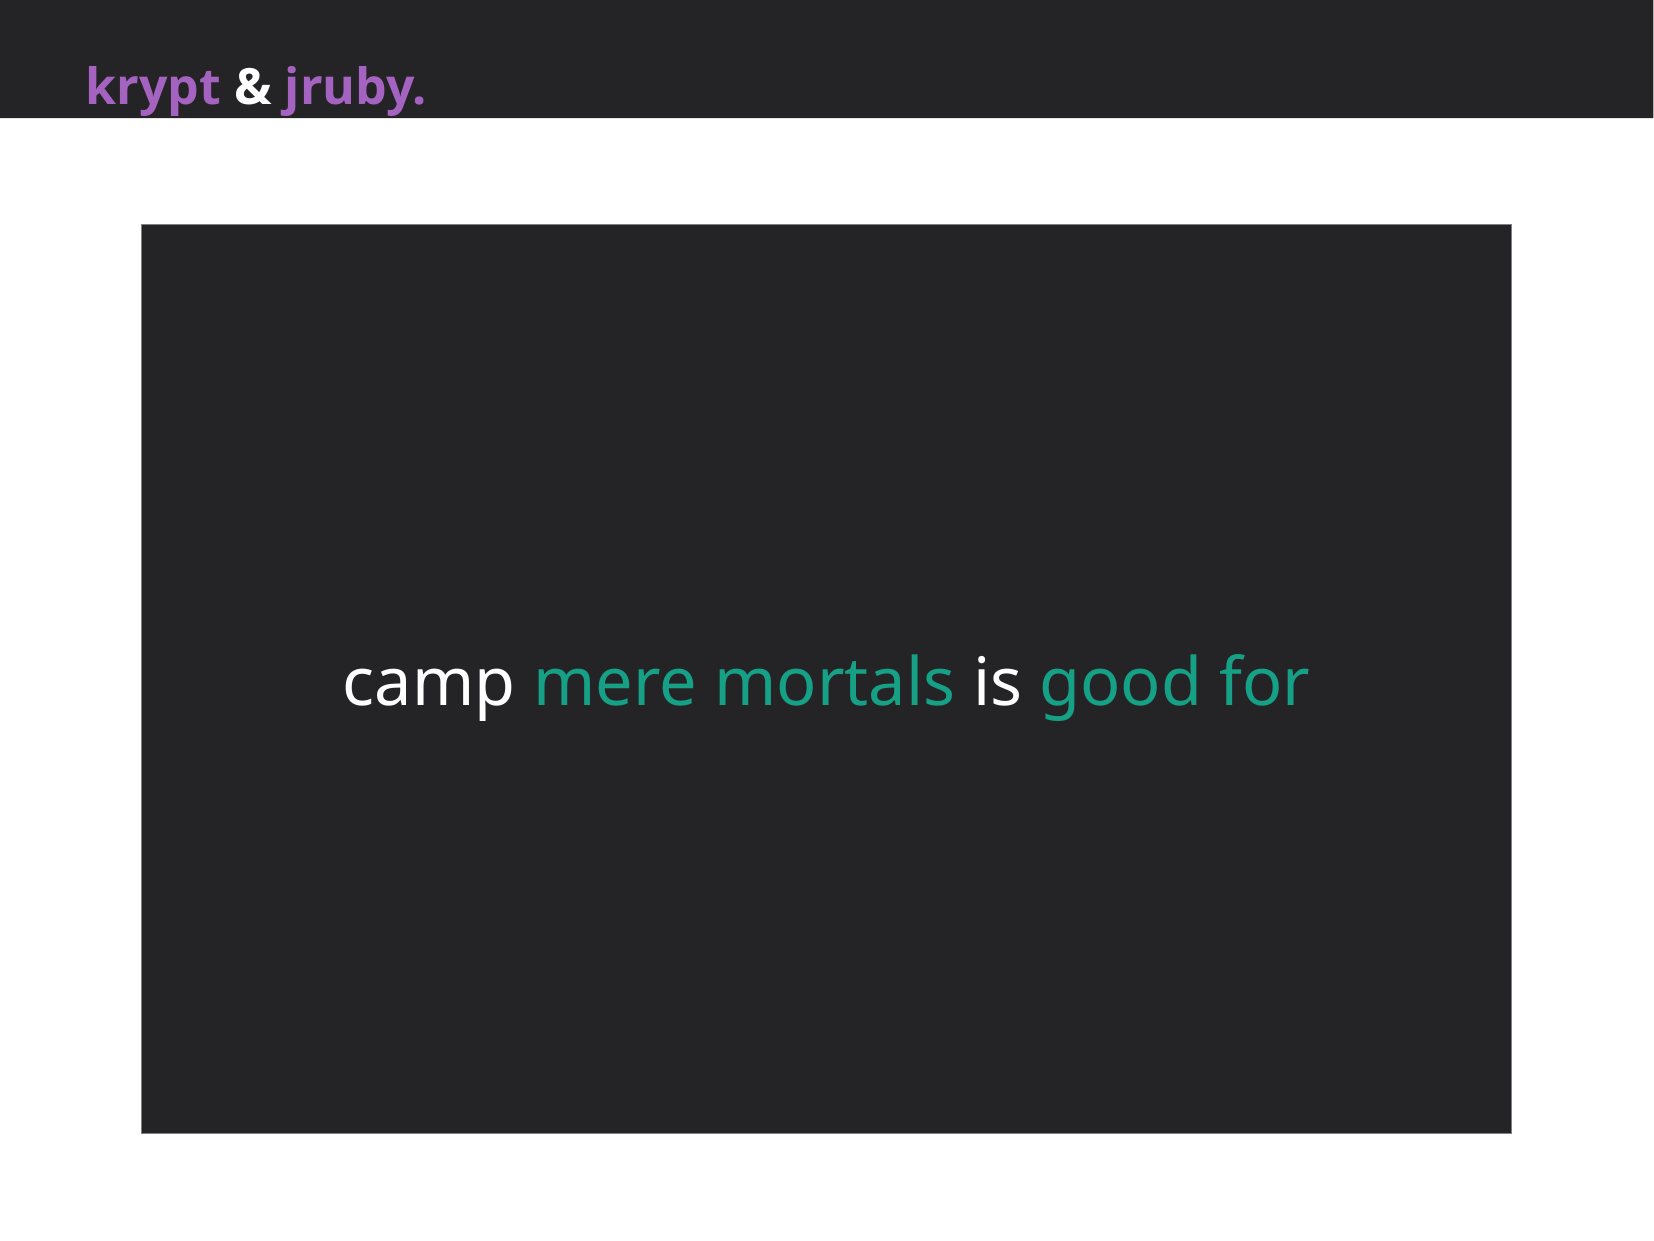

krypt & jruby.
camp mere mortals is good for